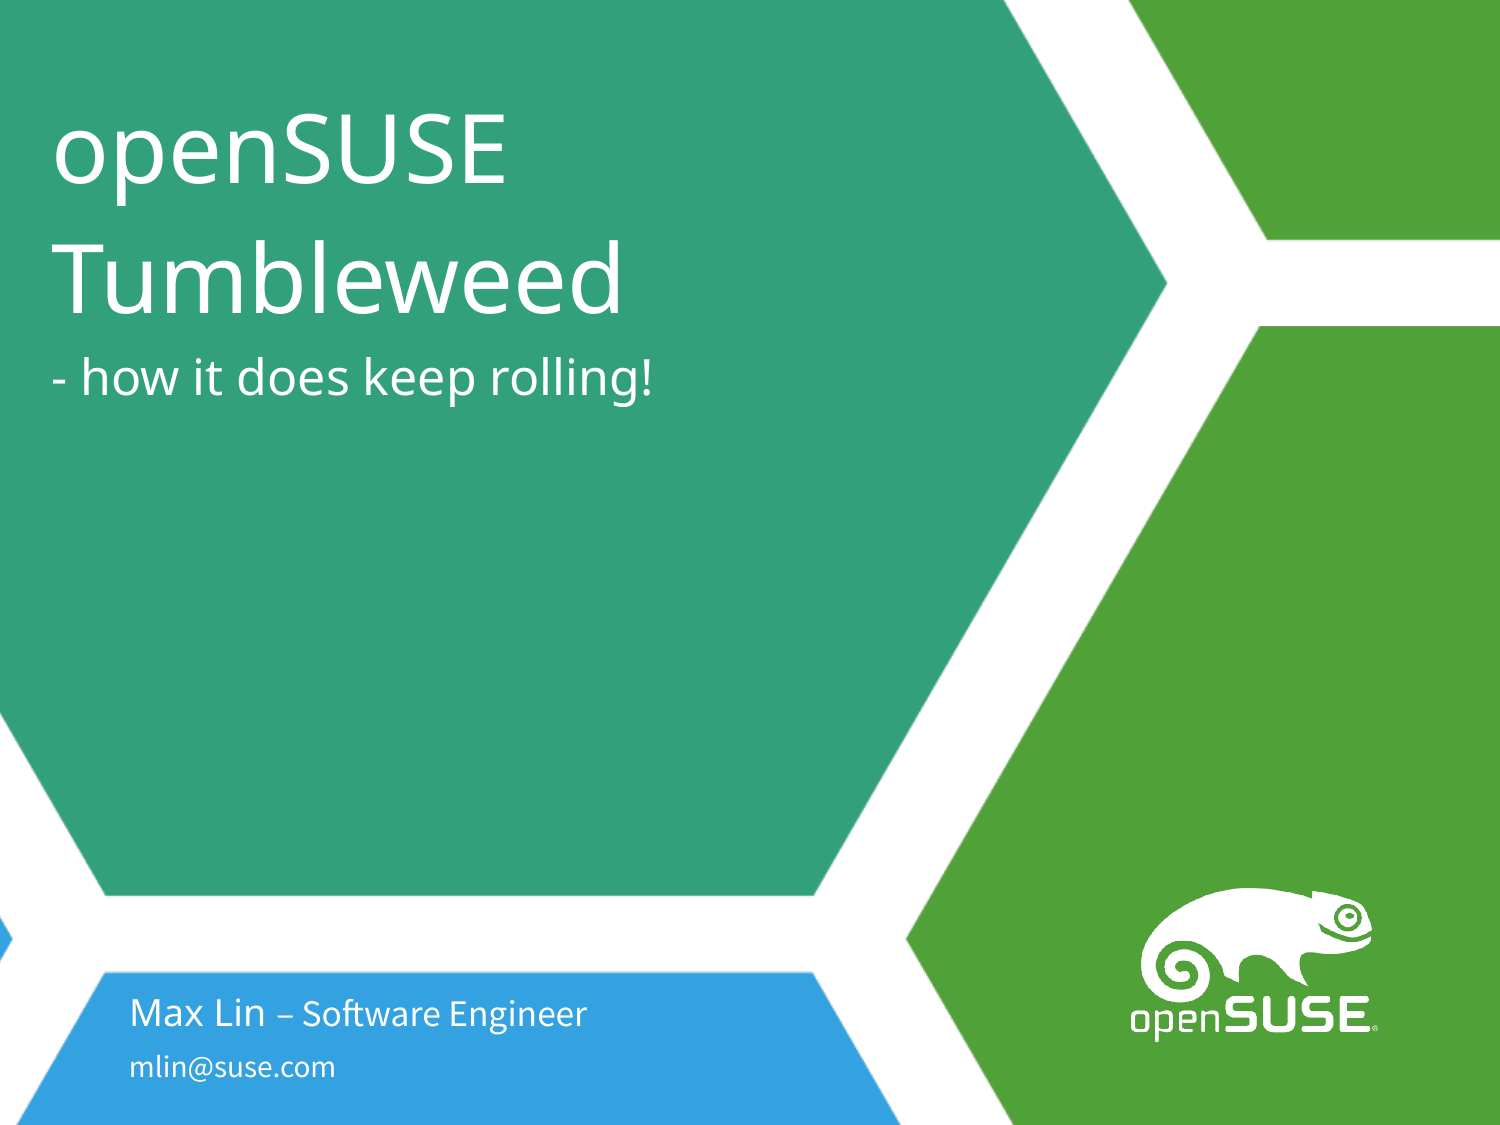

# openSUSE Tumbleweed - how it does keep rolling!
Max Lin – Software Engineer
mlin@suse.com